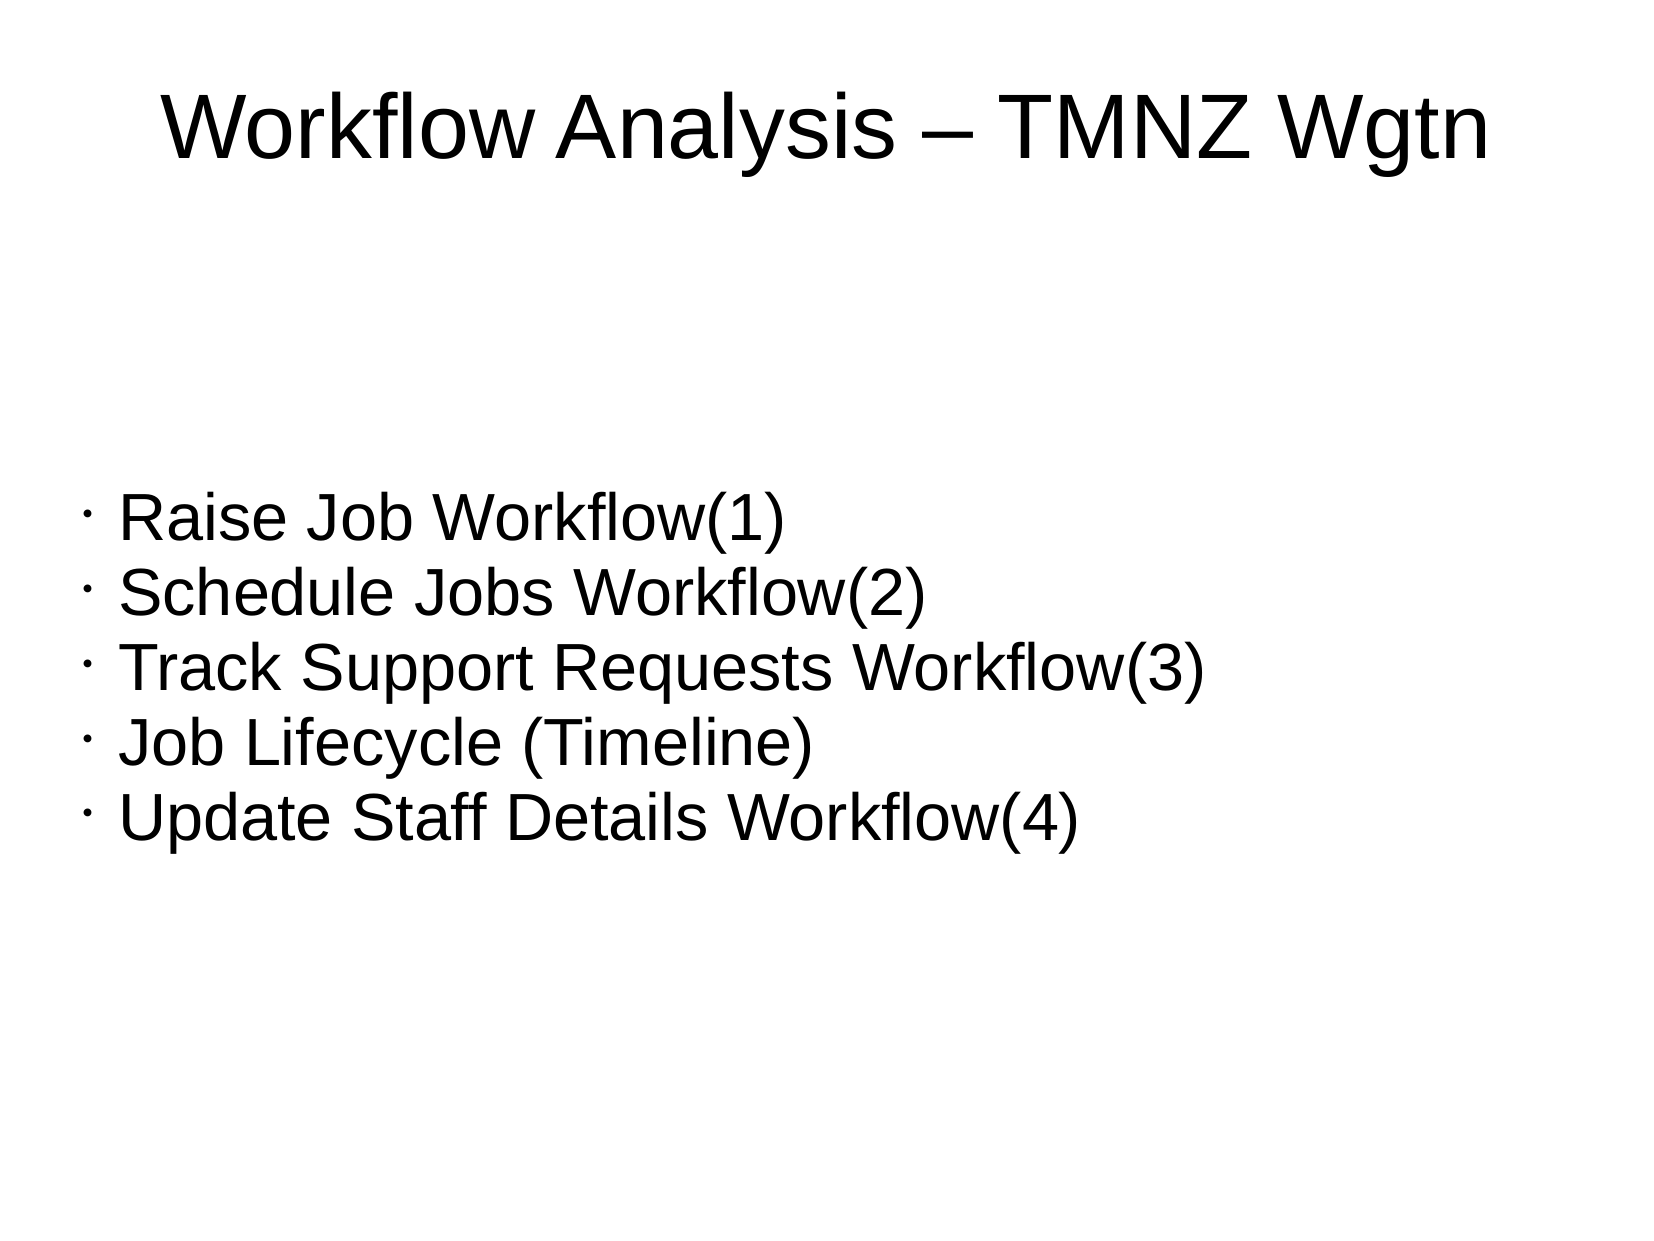

# Workflow Analysis – TMNZ Wgtn
Raise Job Workflow(1)
Schedule Jobs Workflow(2)
Track Support Requests Workflow(3)
Job Lifecycle (Timeline)
Update Staff Details Workflow(4)